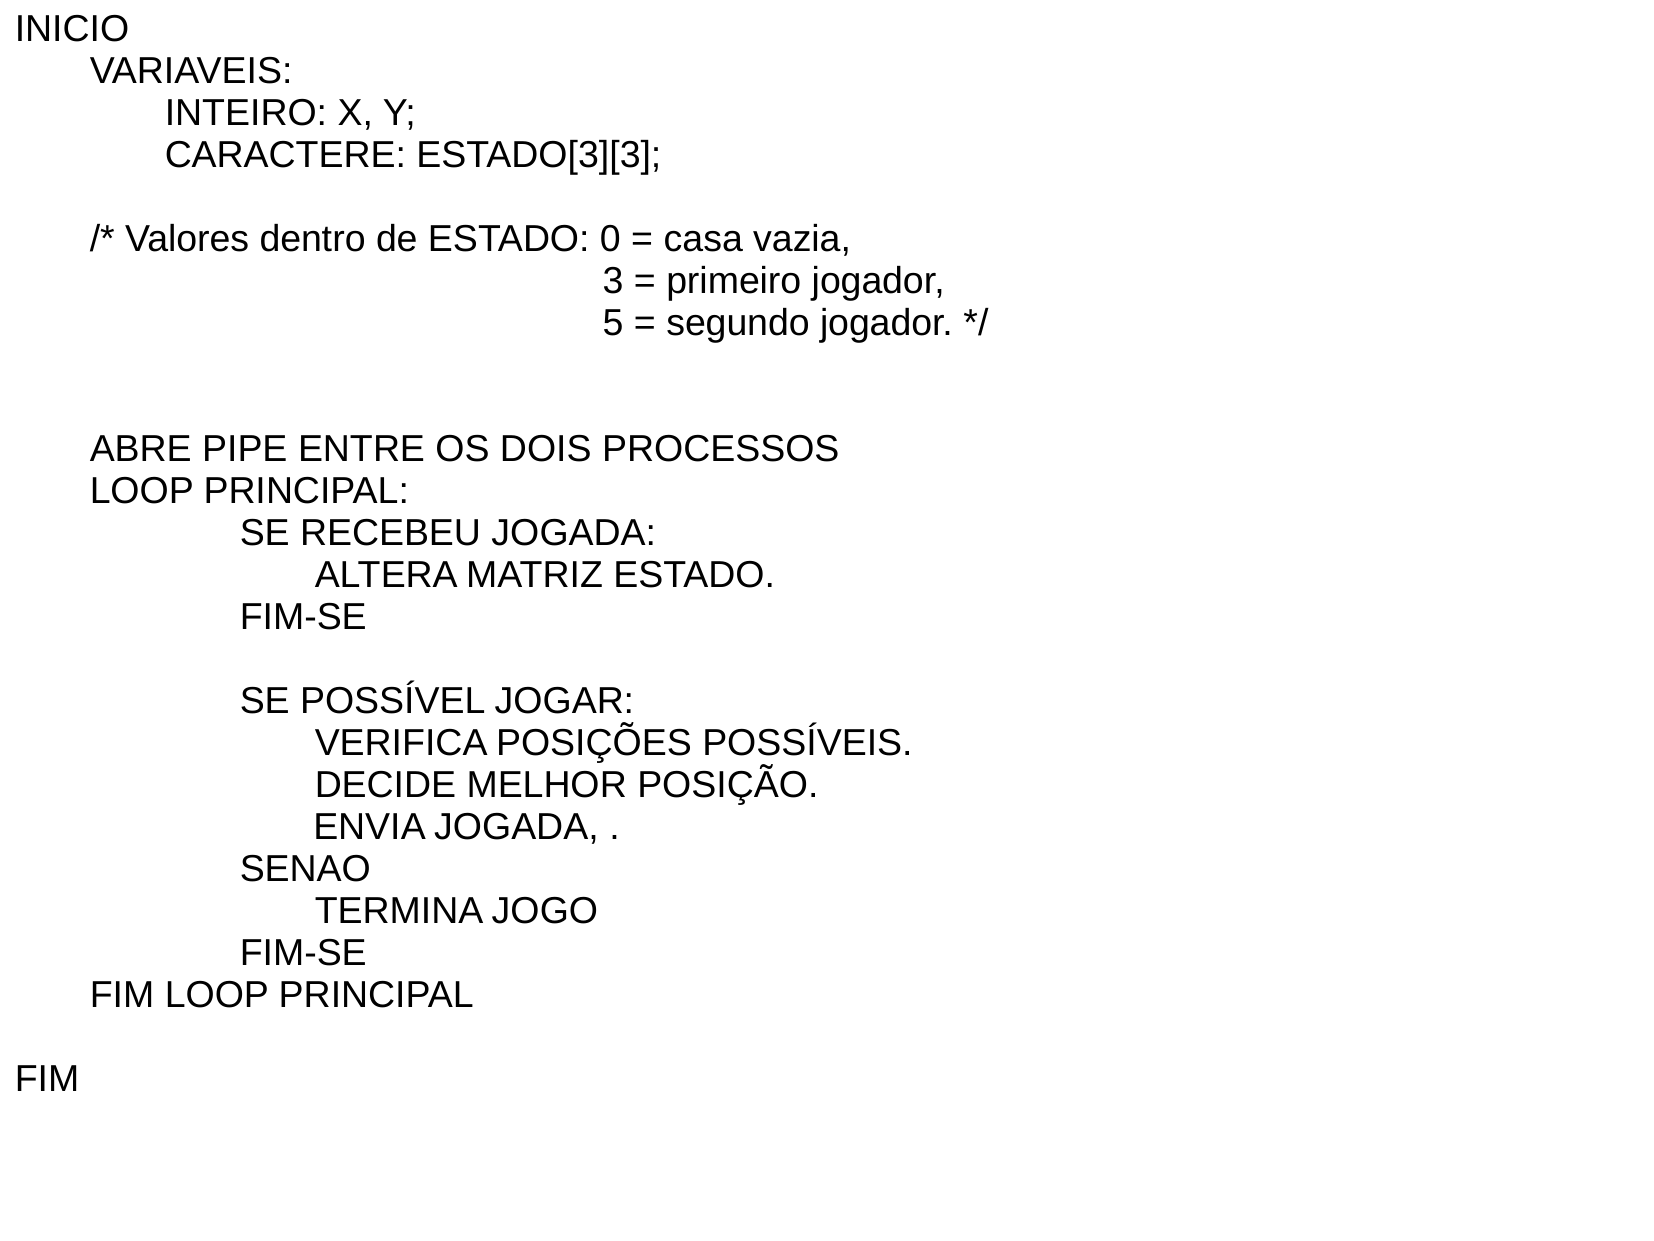

INICIO
	VARIAVEIS:
		INTEIRO: X, Y;
		CARACTERE: ESTADO[3][3];
	/* Valores dentro de ESTADO: 0 = casa vazia,
							 3 = primeiro jogador,
							 5 = segundo jogador. */
	ABRE PIPE ENTRE OS DOIS PROCESSOS
	LOOP PRINCIPAL:
			SE RECEBEU JOGADA:
				ALTERA MATRIZ ESTADO.
			FIM-SE
			SE POSSÍVEL JOGAR:
				VERIFICA POSIÇÕES POSSÍVEIS.
				DECIDE MELHOR POSIÇÃO.
			 ENVIA JOGADA, .
			SENAO
				TERMINA JOGO
			FIM-SE
	FIM LOOP PRINCIPAL
FIM